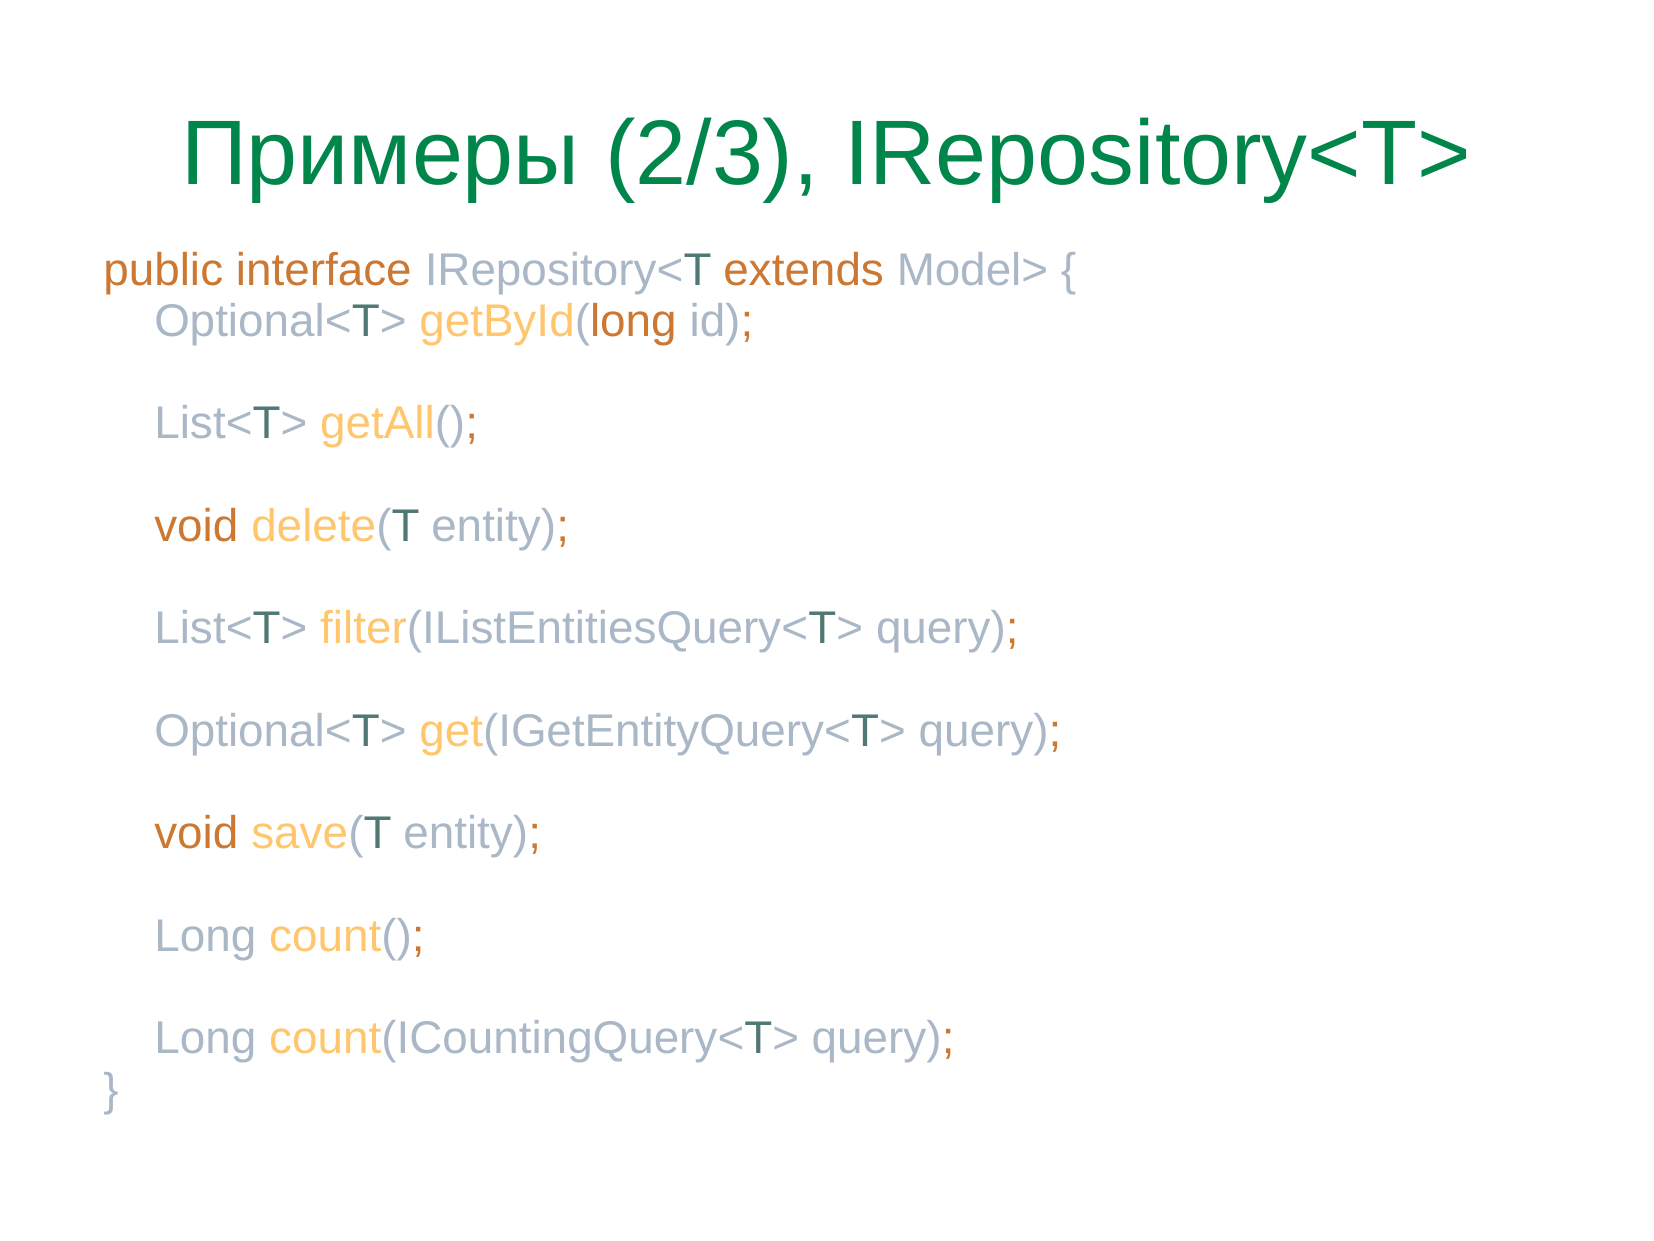

# Примеры (2/3), IRepository<T>
public interface IRepository<T extends Model> {
 Optional<T> getById(long id);
 List<T> getAll();
 void delete(T entity);
 List<T> filter(IListEntitiesQuery<T> query);
 Optional<T> get(IGetEntityQuery<T> query);
 void save(T entity);
 Long count();
 Long count(ICountingQuery<T> query);
}